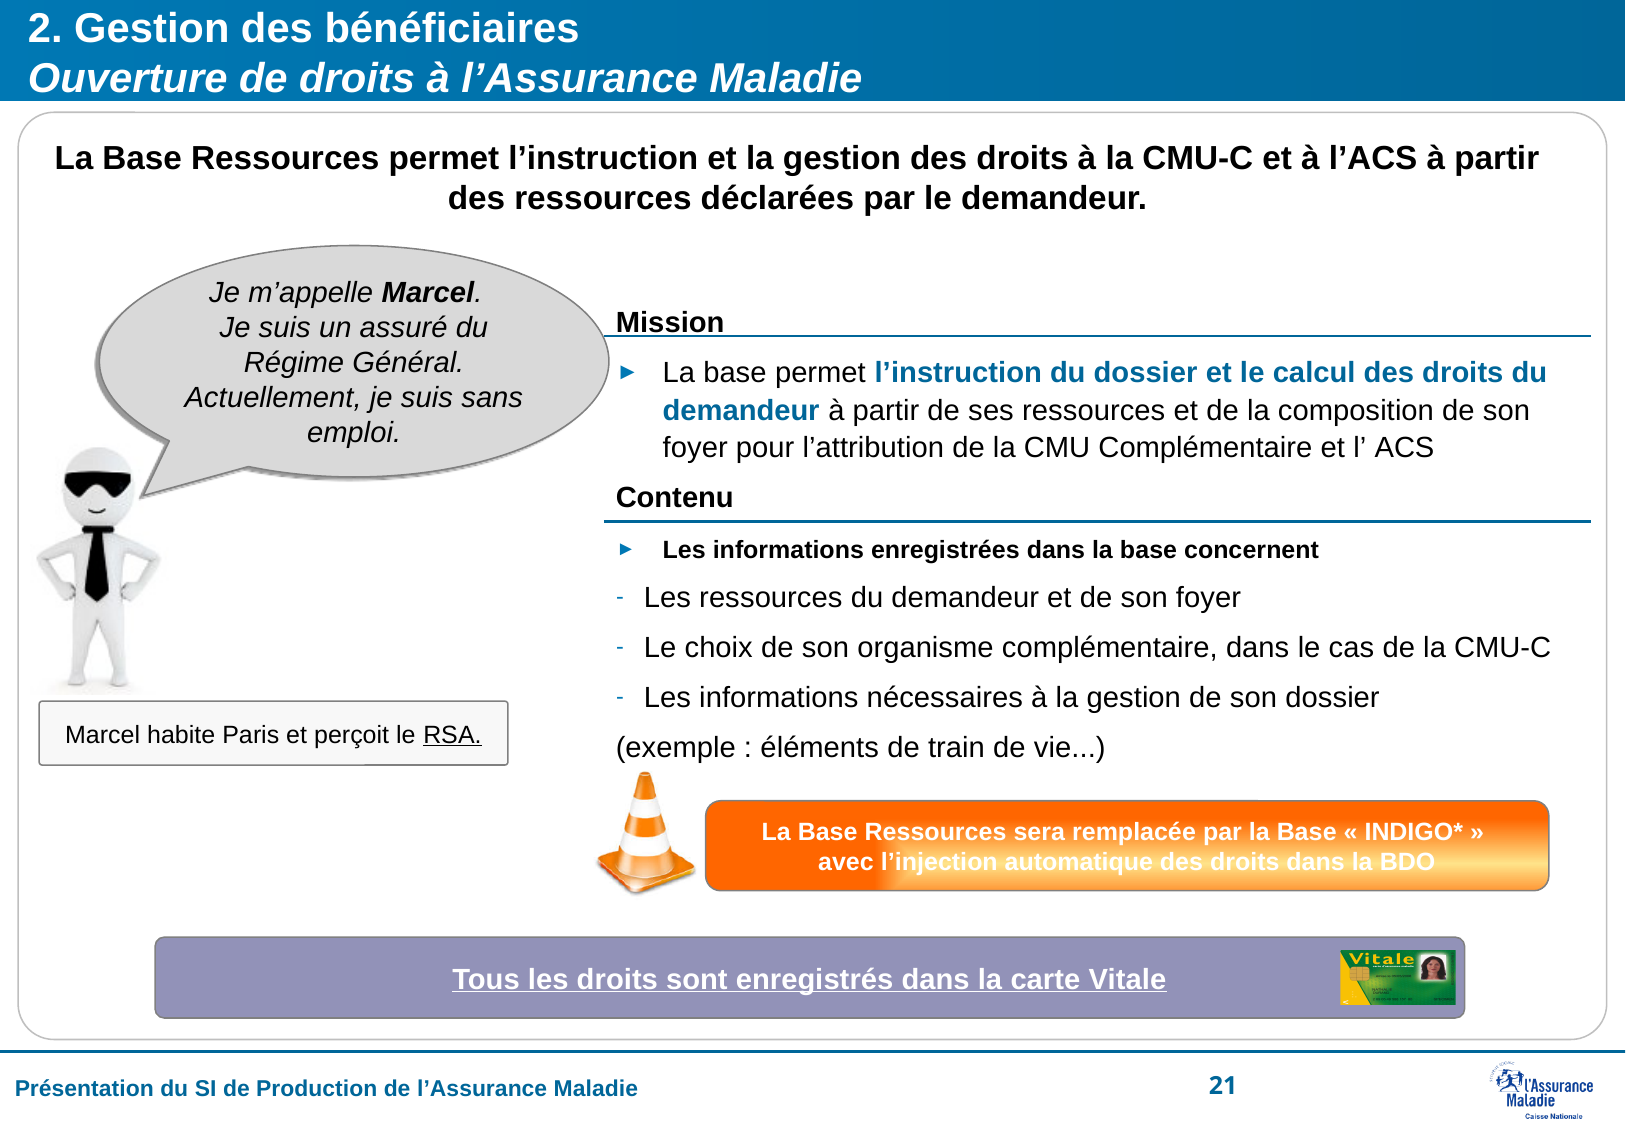

# 2. Gestion des bénéficiaires Ouverture de droits à l’Assurance Maladie
La Base Ressources permet l’instruction et la gestion des droits à la CMU-C et à l’ACS à partir des ressources déclarées par le demandeur.
Je m’appelle Marcel.
Je suis un assuré du Régime Général.
Actuellement, je suis sans emploi.
Mission
La base permet l’instruction du dossier et le calcul des droits du demandeur à partir de ses ressources et de la composition de son foyer pour l’attribution de la CMU Complémentaire et l’ ACS
Contenu
Les informations enregistrées dans la base concernent
Les ressources du demandeur et de son foyer
Le choix de son organisme complémentaire, dans le cas de la CMU-C
Les informations nécessaires à la gestion de son dossier
(exemple : éléments de train de vie...)
Marcel habite Paris et perçoit le RSA.
La Base Ressources sera remplacée par la Base « INDIGO* »
avec l’injection automatique des droits dans la BDO
Tous les droits sont enregistrés dans la carte Vitale